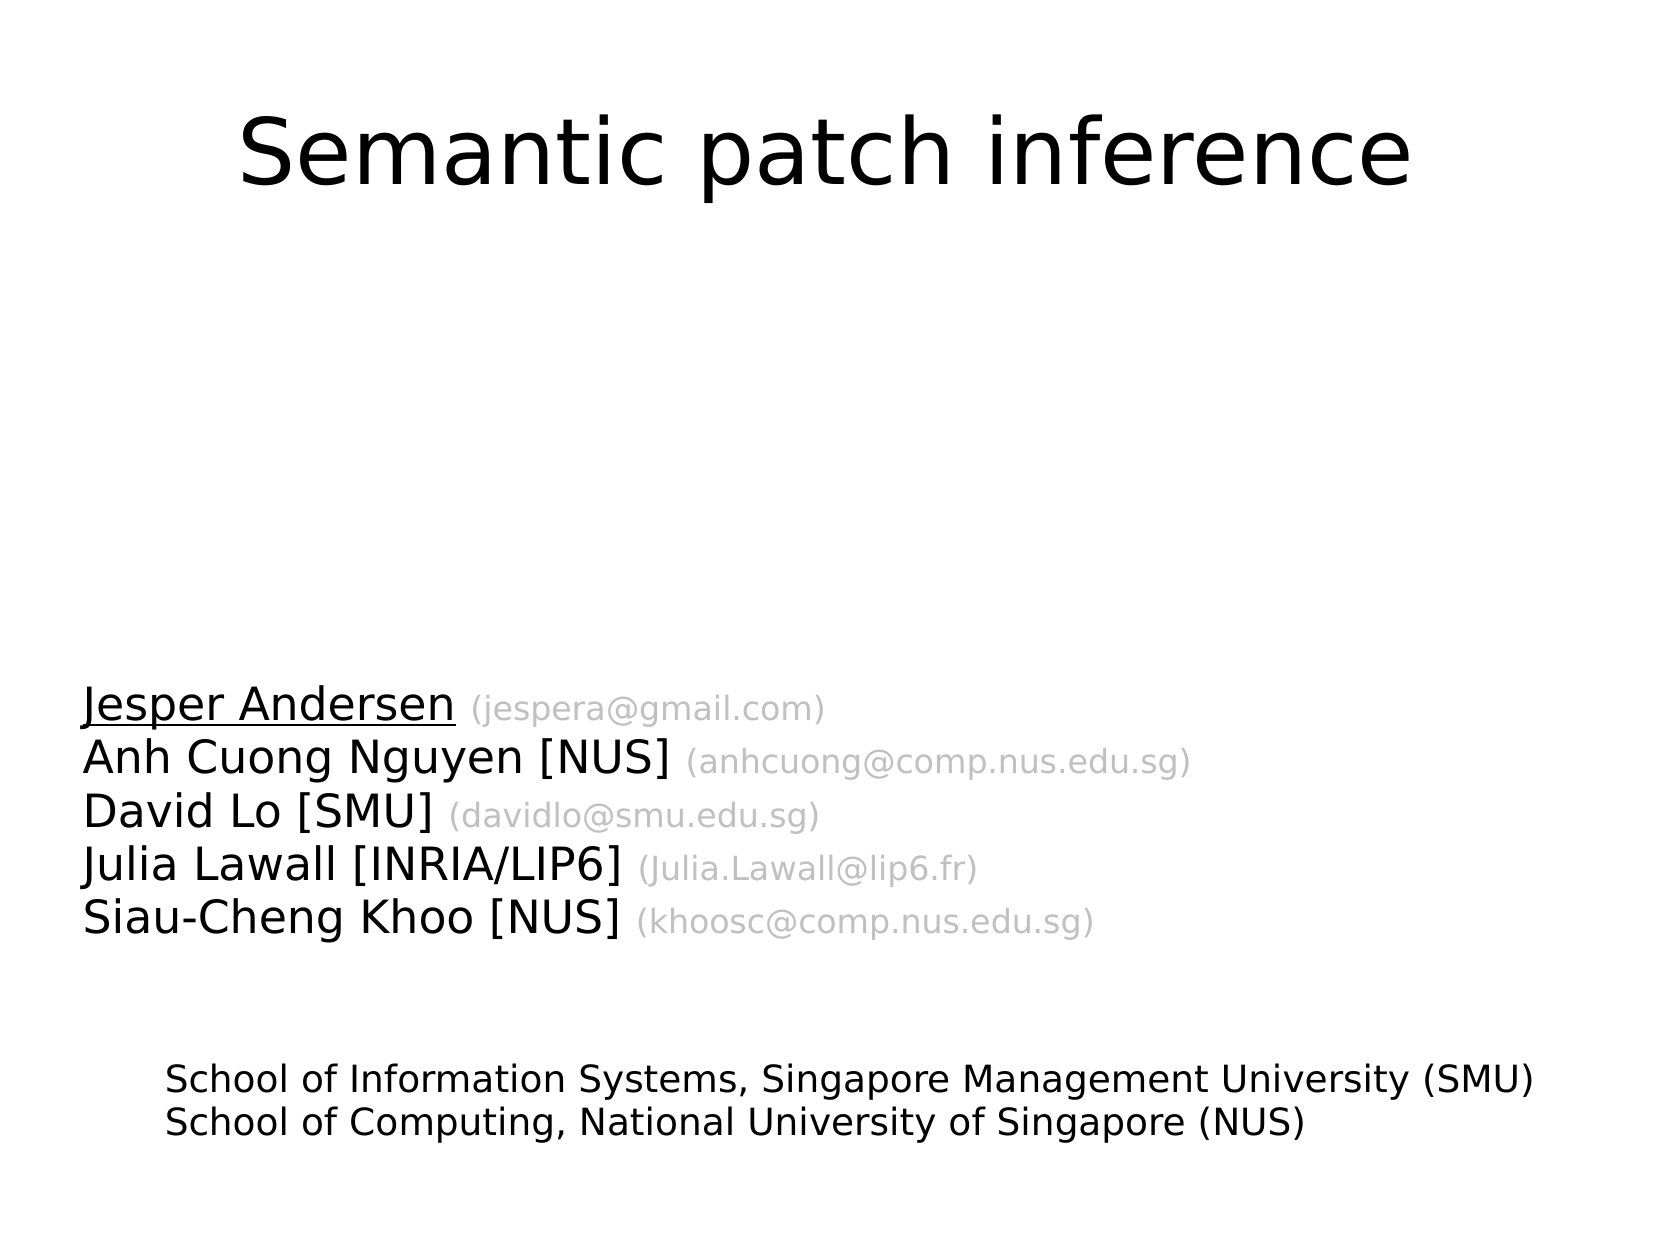

# Semantic patch inference
Jesper Andersen (jespera@gmail.com)
Anh Cuong Nguyen [NUS] (anhcuong@comp.nus.edu.sg)
David Lo [SMU] (davidlo@smu.edu.sg)
Julia Lawall [INRIA/LIP6] (Julia.Lawall@lip6.fr)
Siau-Cheng Khoo [NUS] (khoosc@comp.nus.edu.sg)
School of Information Systems, Singapore Management University (SMU)
School of Computing, National University of Singapore (NUS)